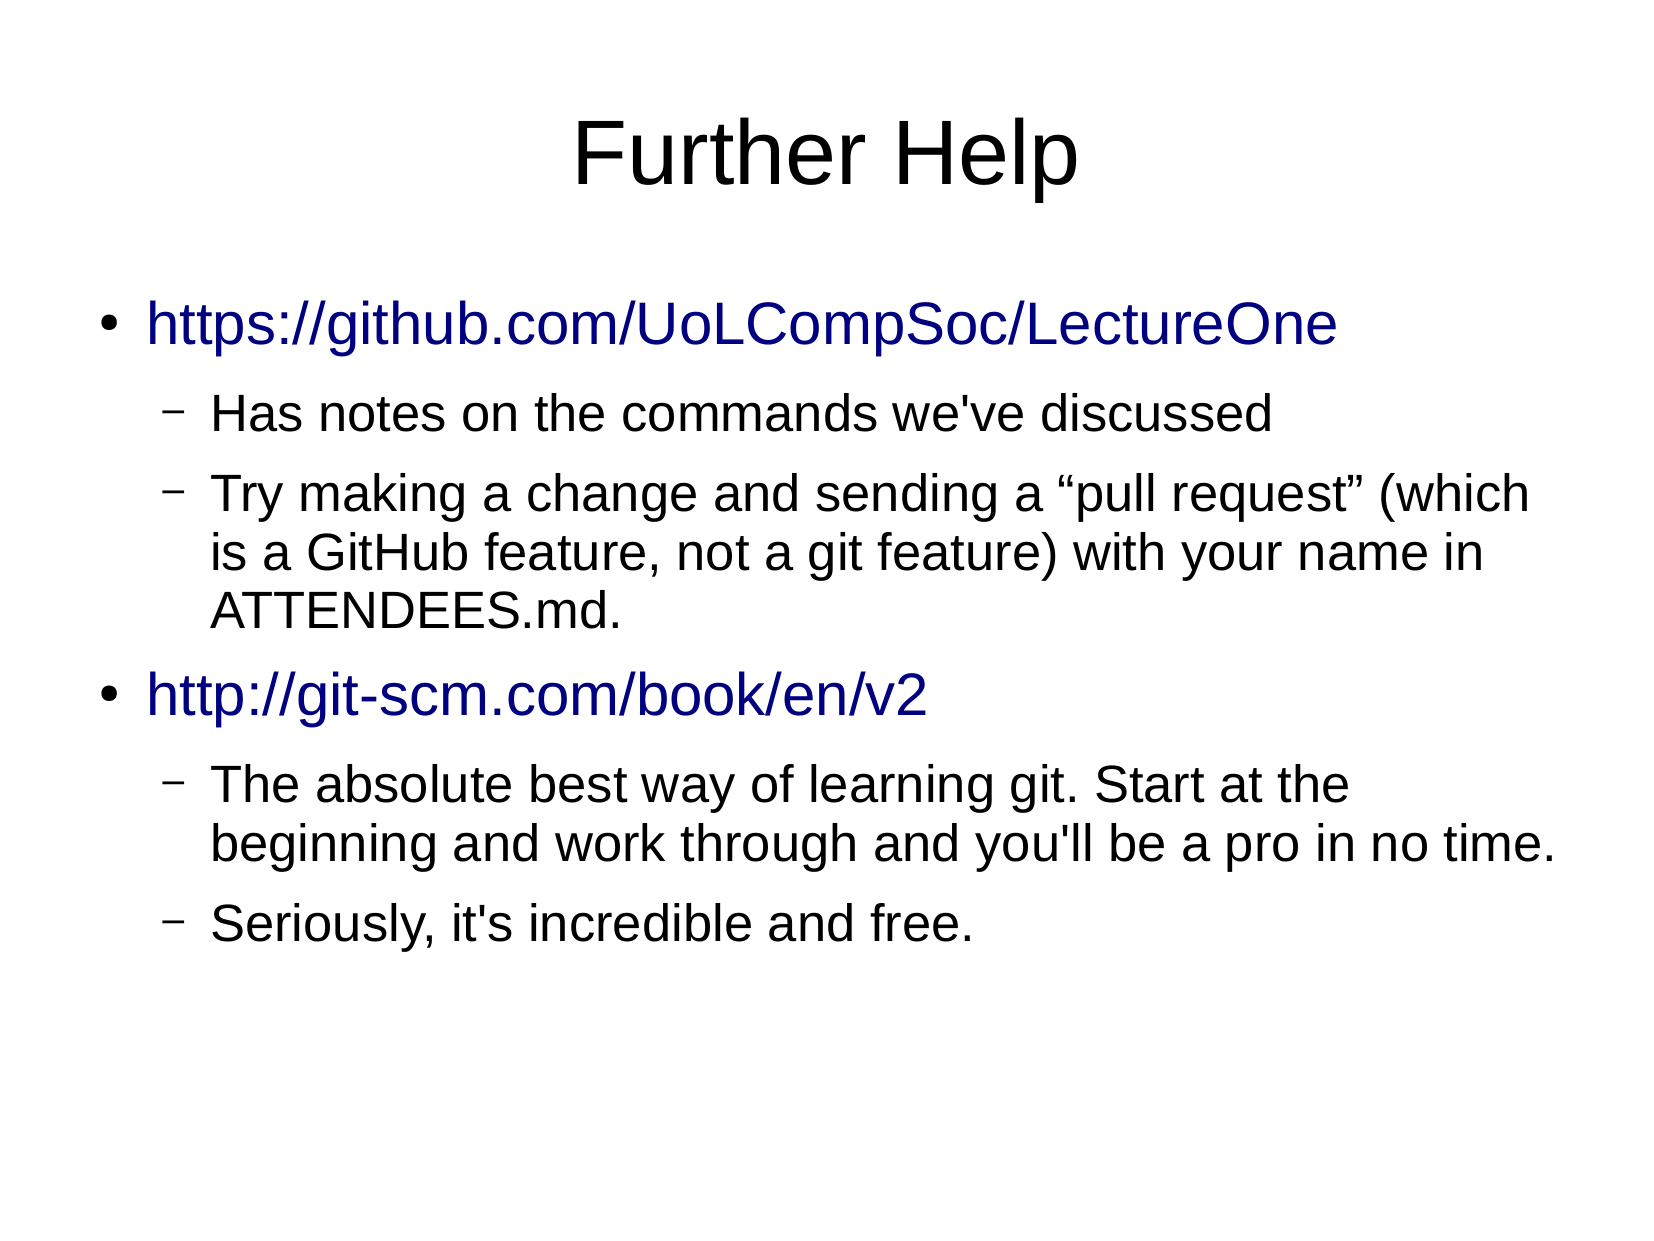

# Further Help
https://github.com/UoLCompSoc/LectureOne
Has notes on the commands we've discussed
Try making a change and sending a “pull request” (which is a GitHub feature, not a git feature) with your name in ATTENDEES.md.
http://git-scm.com/book/en/v2
The absolute best way of learning git. Start at the beginning and work through and you'll be a pro in no time.
Seriously, it's incredible and free.